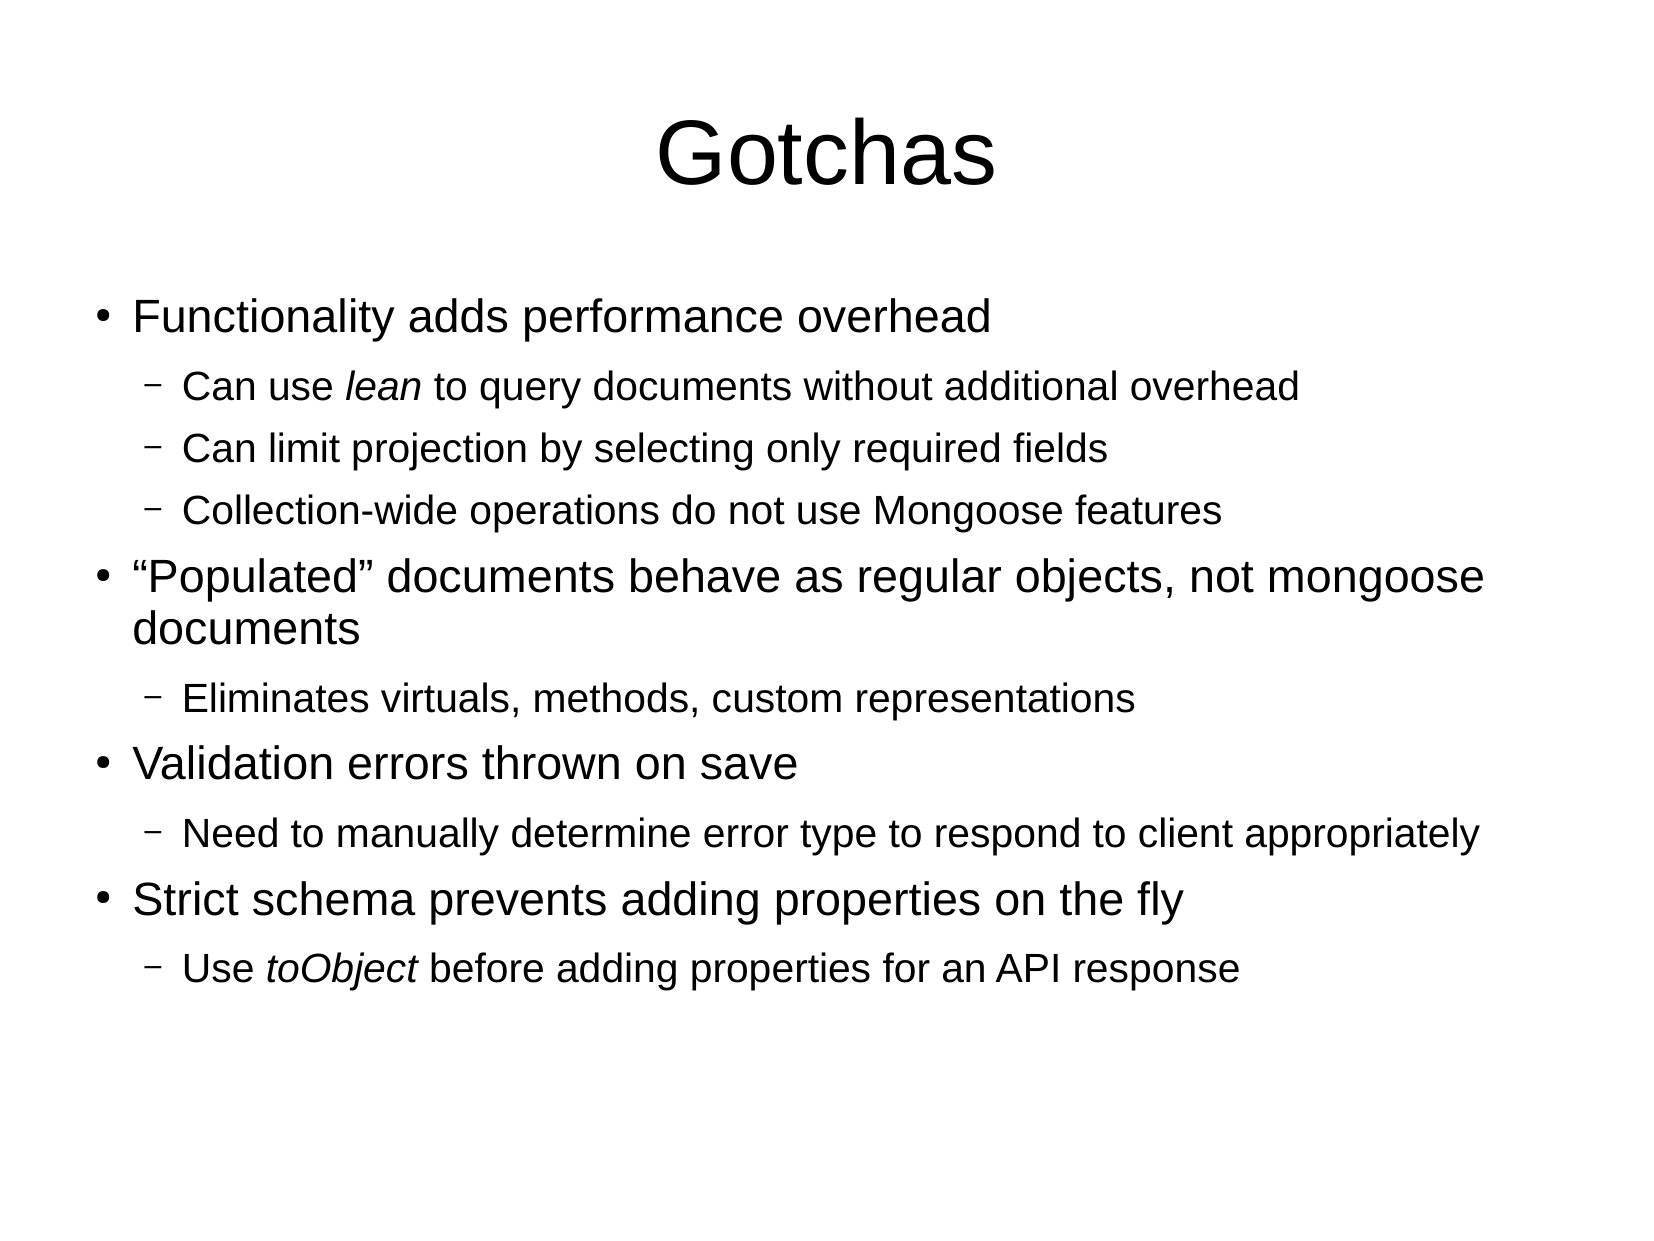

# Gotchas
Functionality adds performance overhead
Can use lean to query documents without additional overhead
Can limit projection by selecting only required fields
Collection-wide operations do not use Mongoose features
“Populated” documents behave as regular objects, not mongoose documents
Eliminates virtuals, methods, custom representations
Validation errors thrown on save
Need to manually determine error type to respond to client appropriately
Strict schema prevents adding properties on the fly
Use toObject before adding properties for an API response